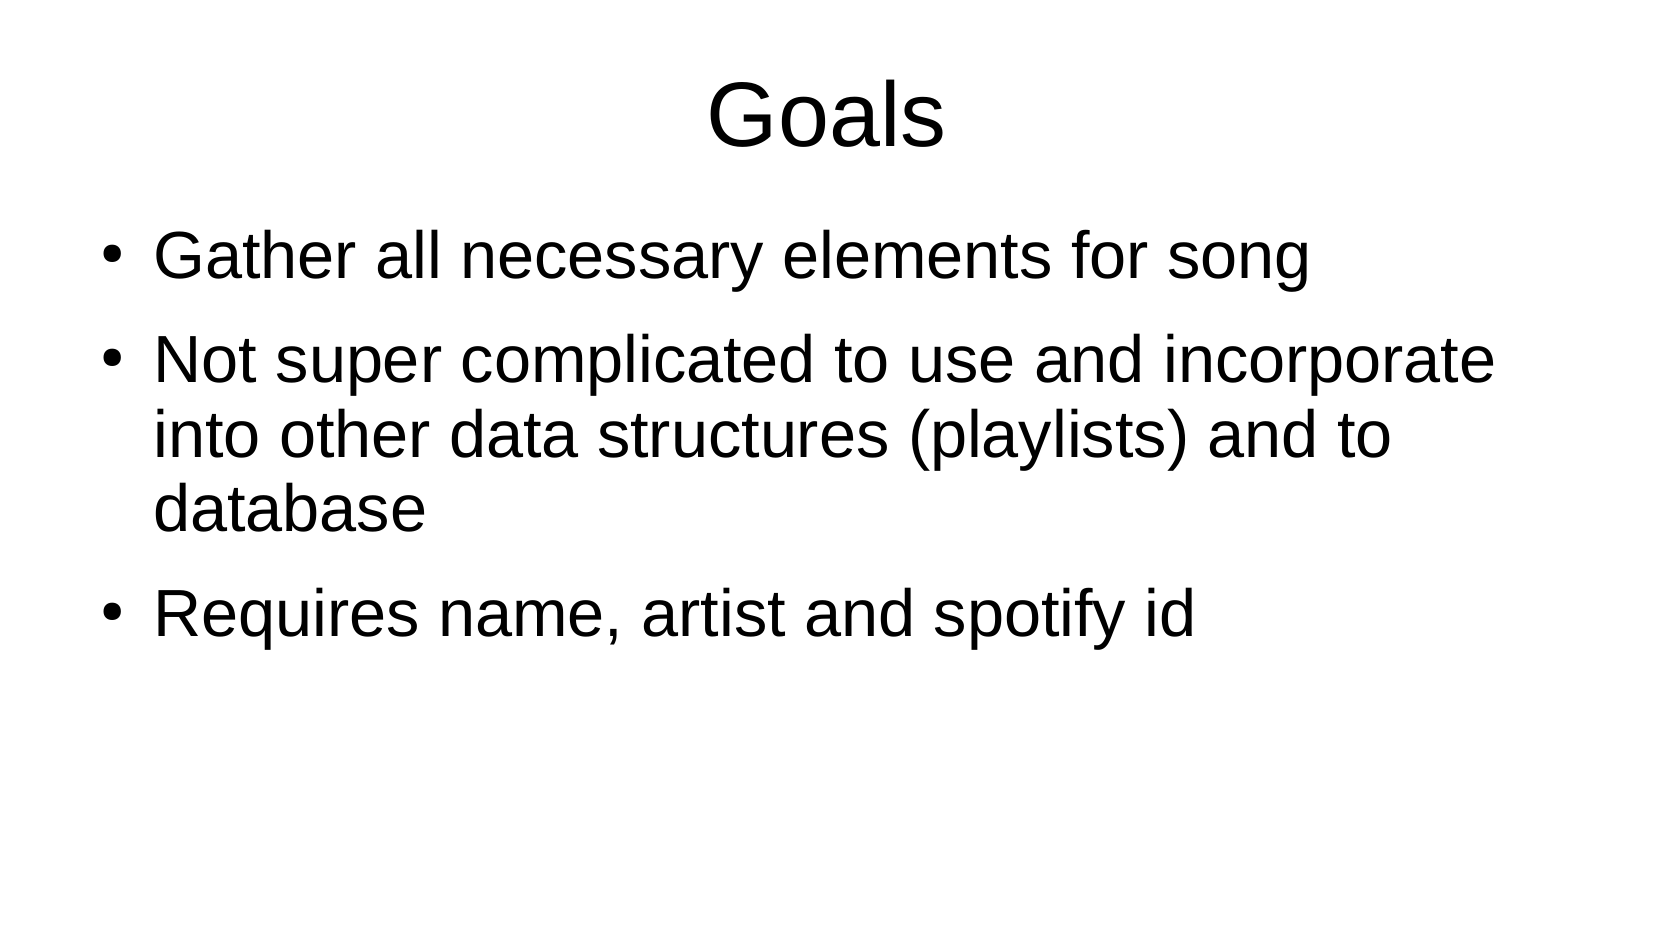

# Goals
Gather all necessary elements for song
Not super complicated to use and incorporate into other data structures (playlists) and to database
Requires name, artist and spotify id